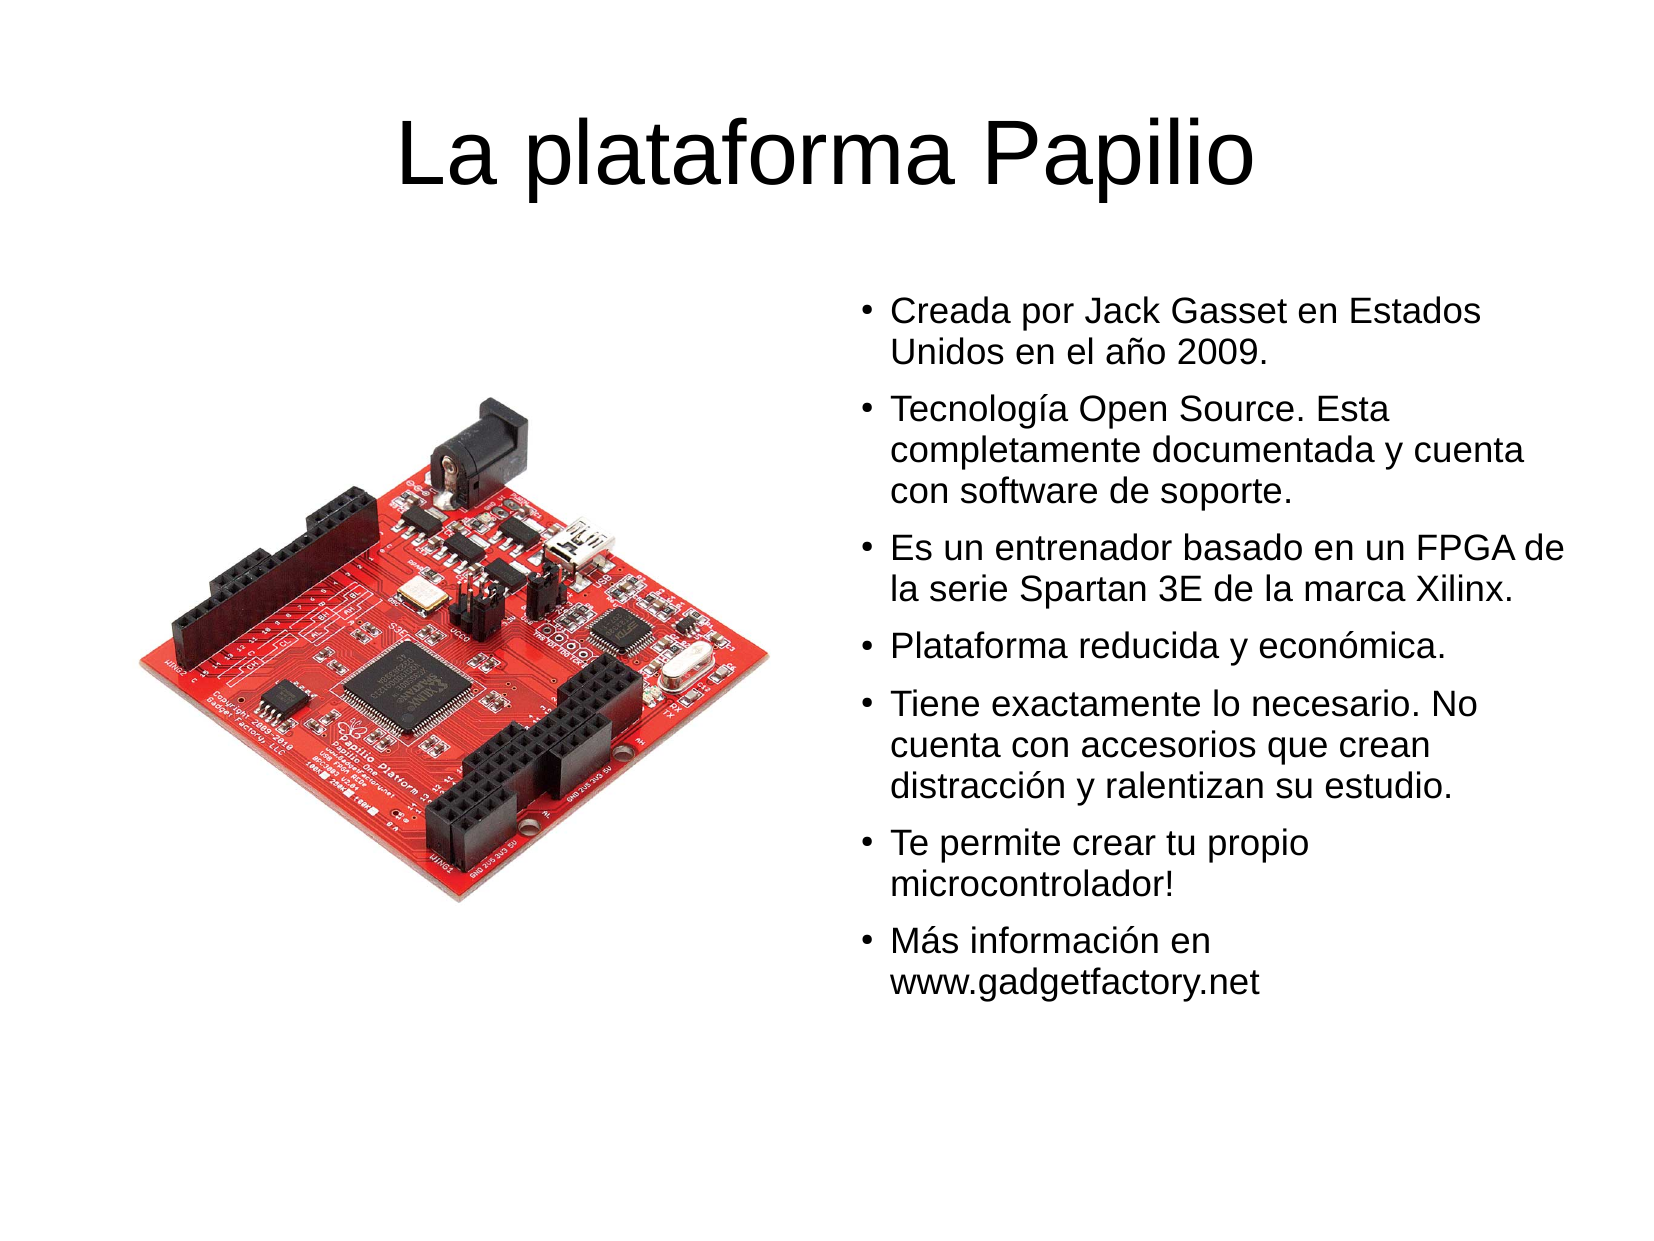

# La plataforma Papilio
Creada por Jack Gasset en Estados Unidos en el año 2009.
Tecnología Open Source. Esta completamente documentada y cuenta con software de soporte.
Es un entrenador basado en un FPGA de la serie Spartan 3E de la marca Xilinx.
Plataforma reducida y económica.
Tiene exactamente lo necesario. No cuenta con accesorios que crean distracción y ralentizan su estudio.
Te permite crear tu propio microcontrolador!
Más información en www.gadgetfactory.net